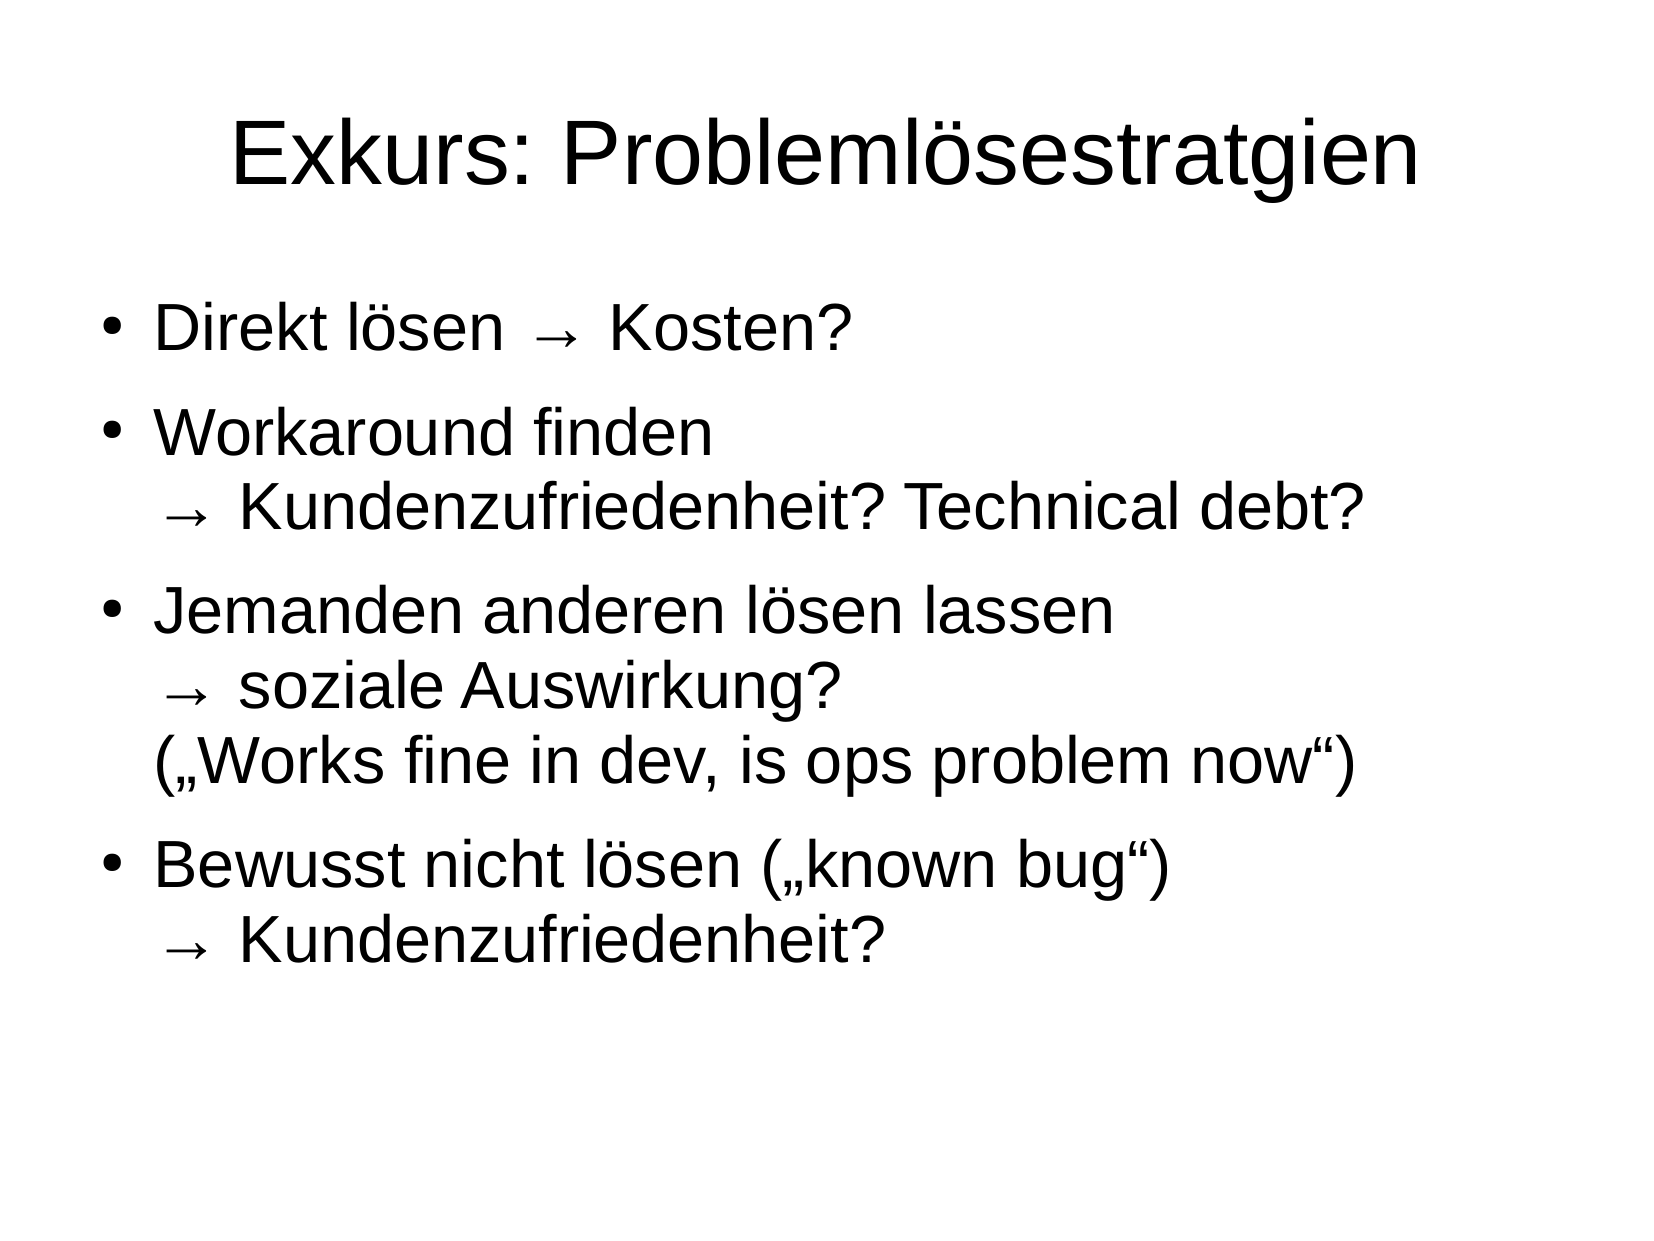

# Exkurs: Problemlösestratgien
Direkt lösen → Kosten?
Workaround finden
→ Kundenzufriedenheit? Technical debt?
Jemanden anderen lösen lassen
→ soziale Auswirkung?
(„Works fine in dev, is ops problem now“)
Bewusst nicht lösen („known bug“)
→ Kundenzufriedenheit?